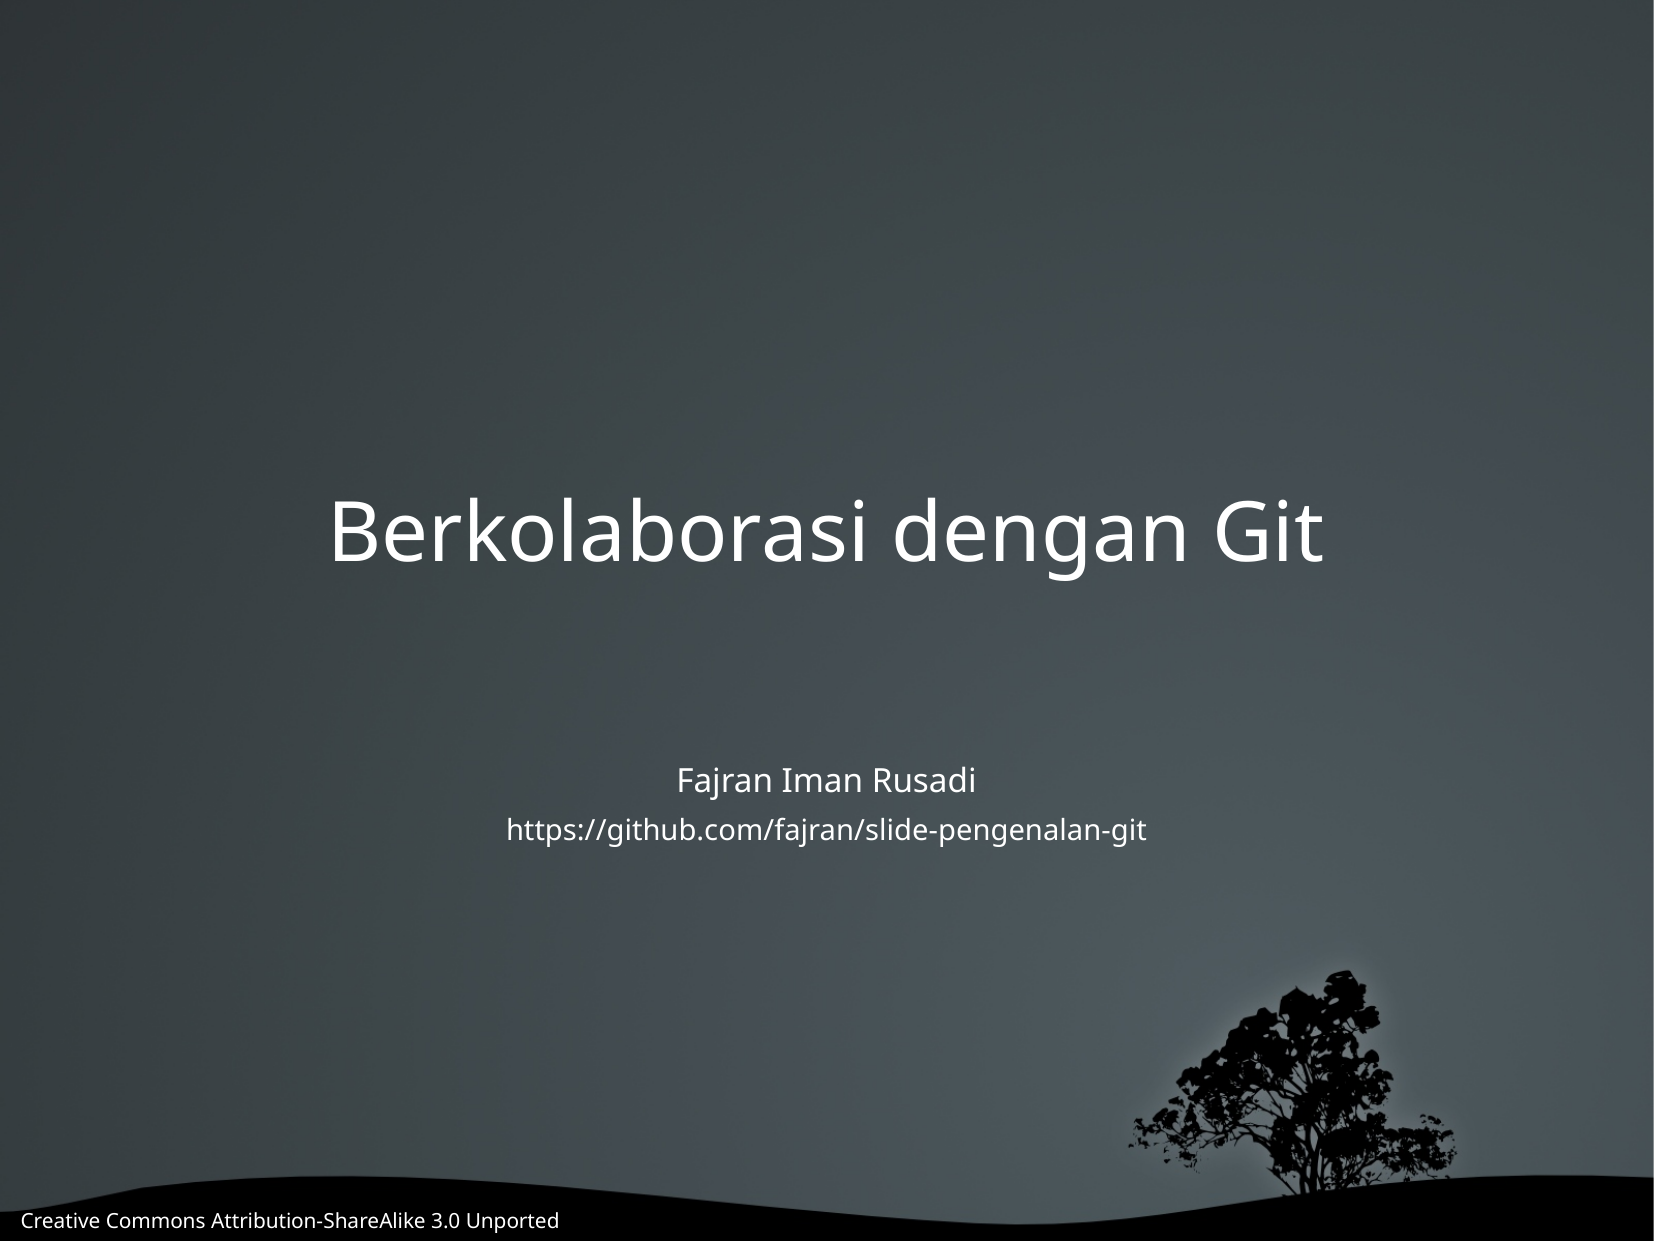

# Berkolaborasi dengan Git
Fajran Iman Rusadi
https://github.com/fajran/slide-pengenalan-git
Creative Commons Attribution-ShareAlike 3.0 Unported